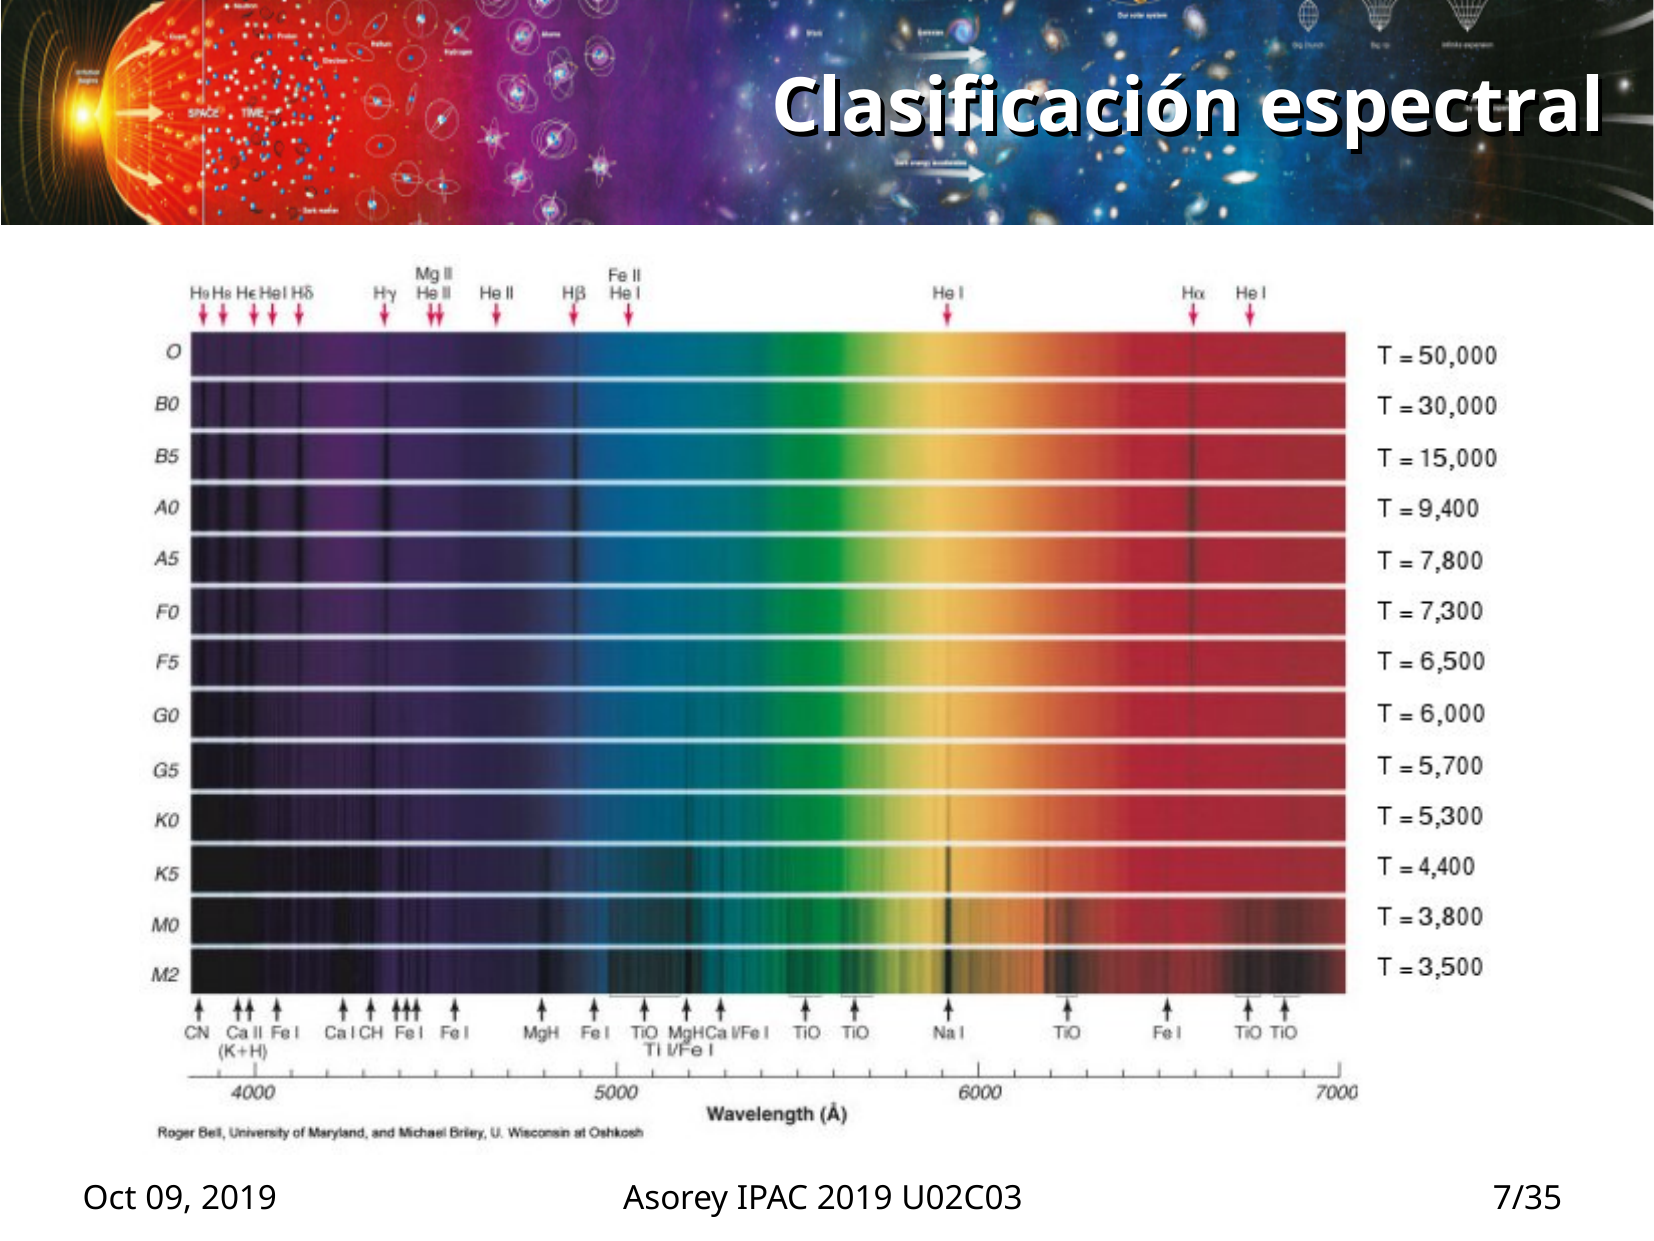

# Clasificación espectral
Oct 09, 2019
Asorey IPAC 2019 U02C03
7